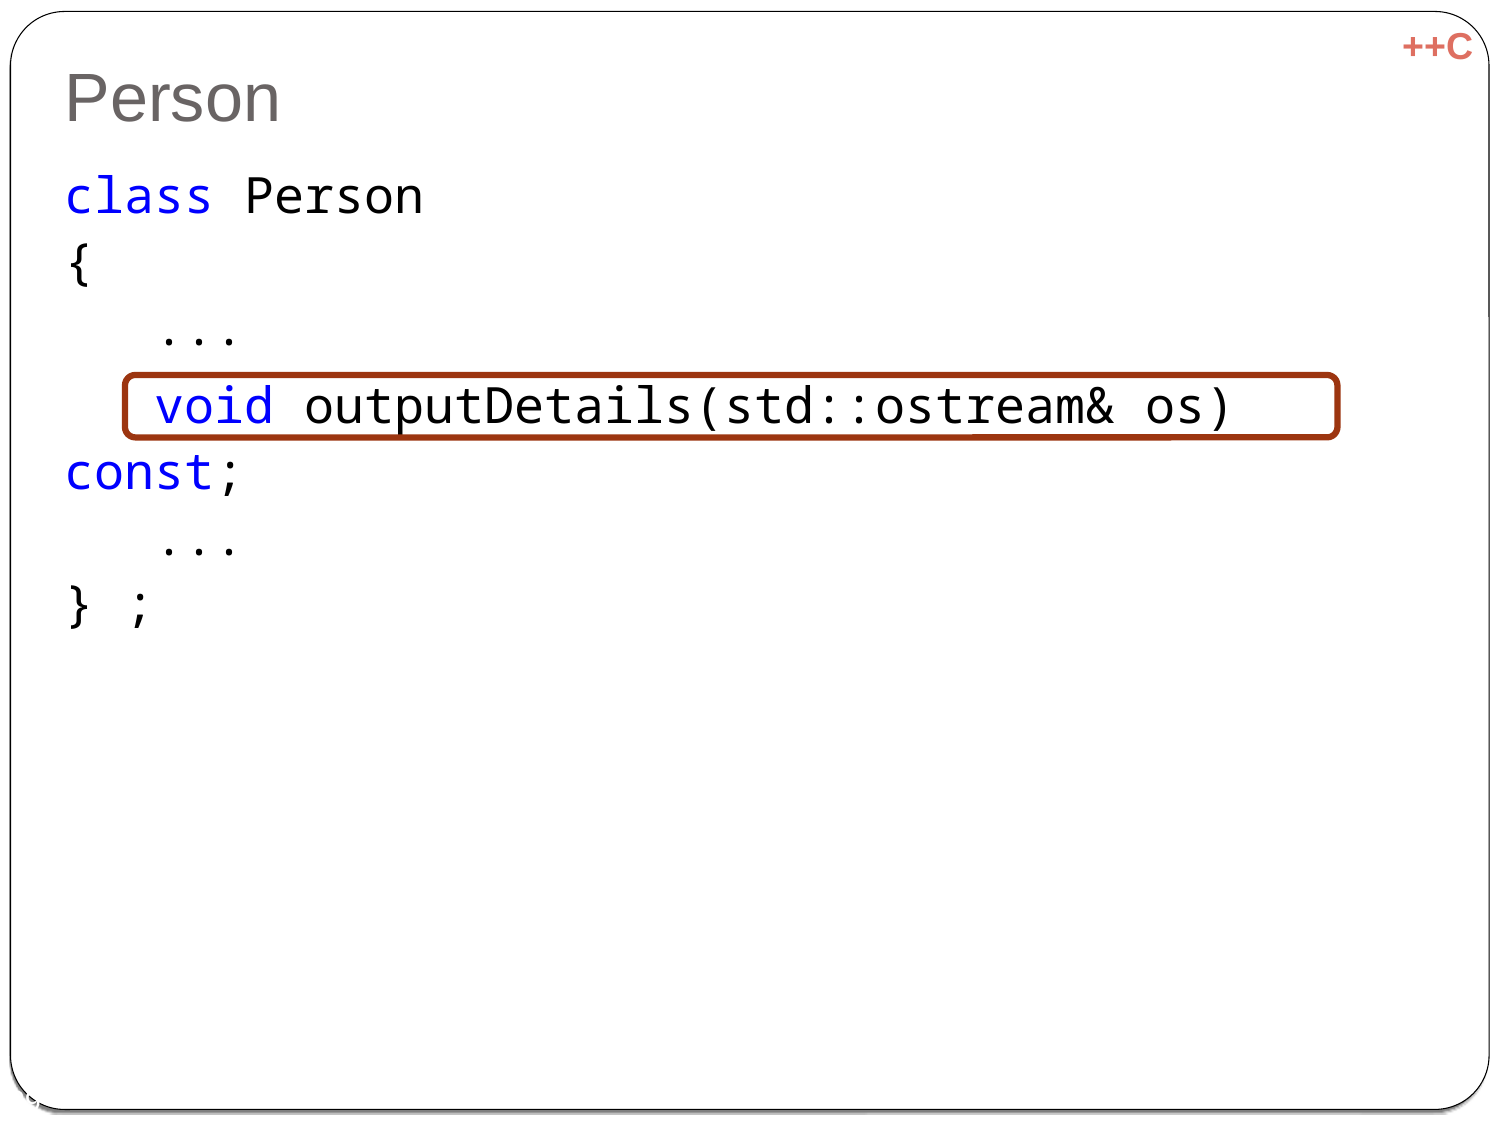

# Person
class Person
{
   ...
 void outputDetails(std::ostream& os) const;
   ...
} ;